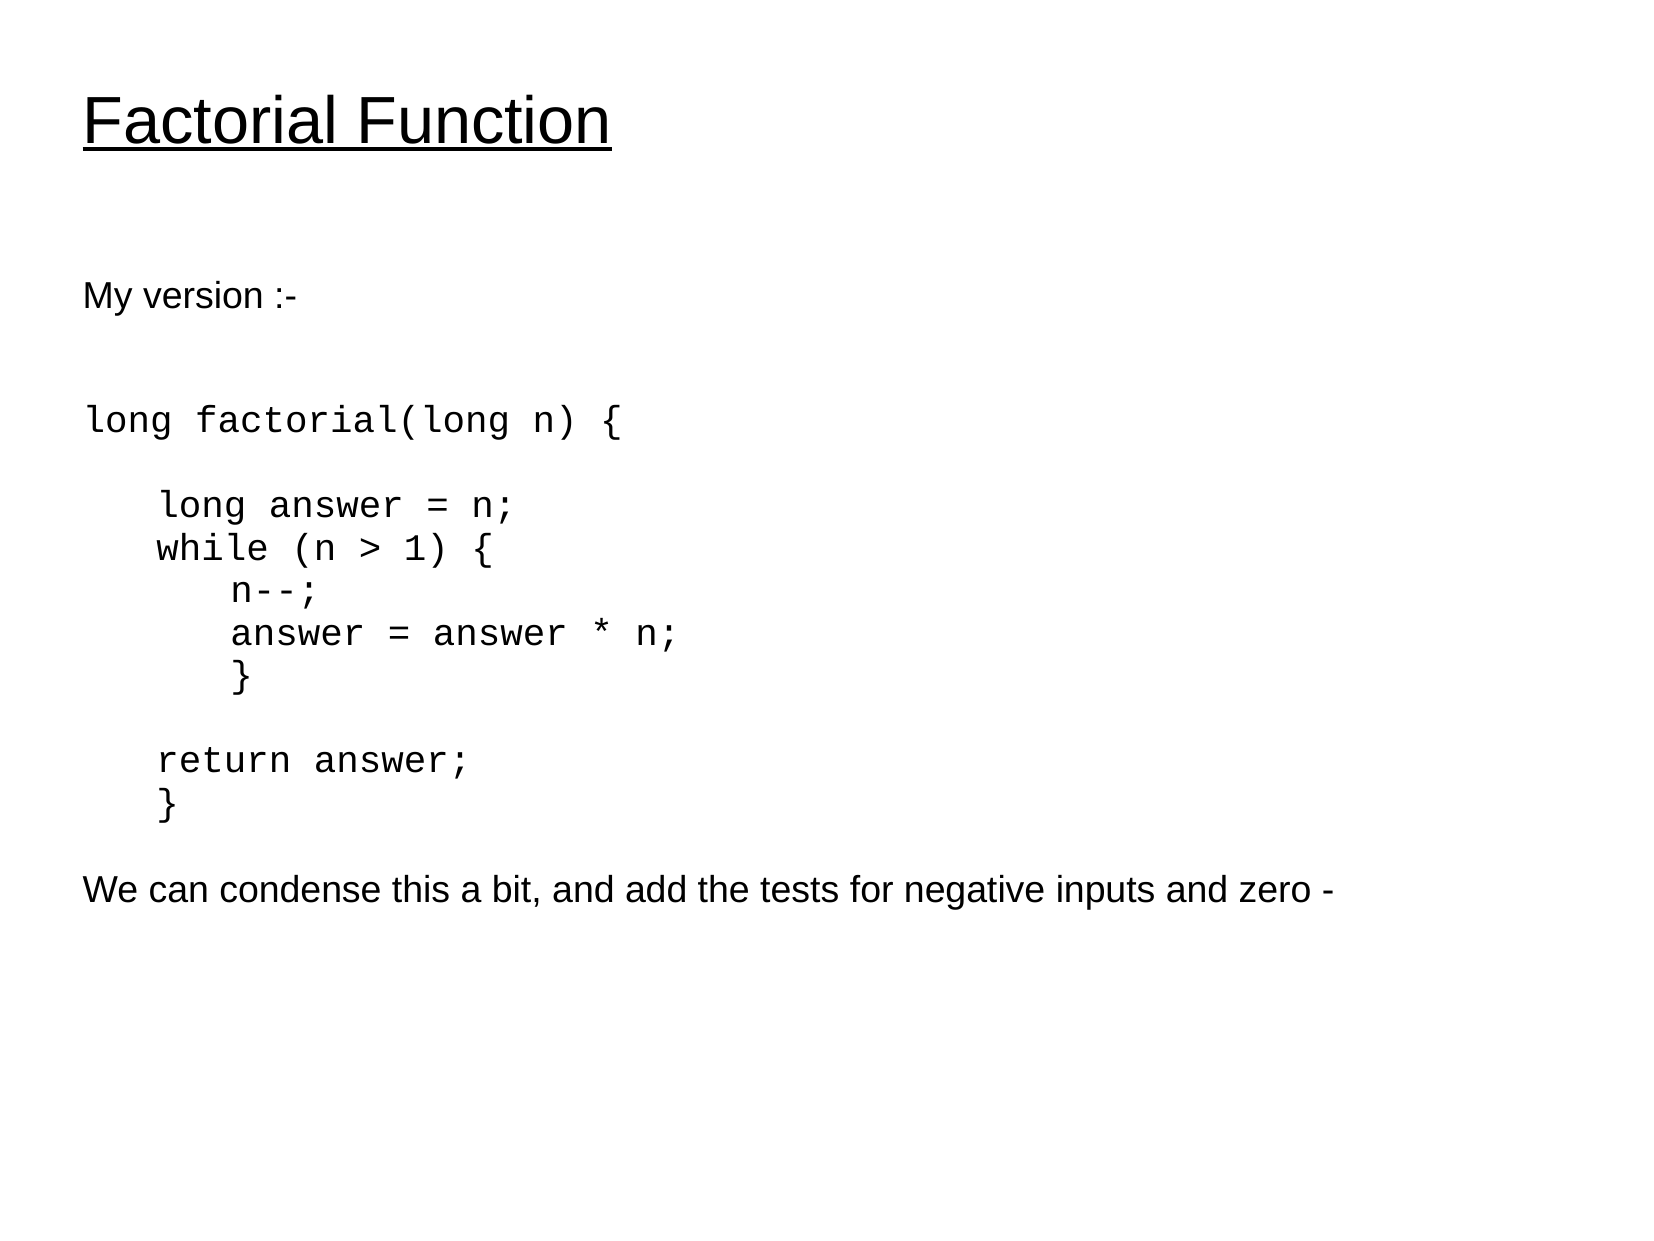

# Factorial Function
My version :-
long factorial(long n) {
	long answer = n;
	while (n > 1) {
		n--;
		answer = answer * n;
		}
	return answer;
	}
We can condense this a bit, and add the tests for negative inputs and zero -